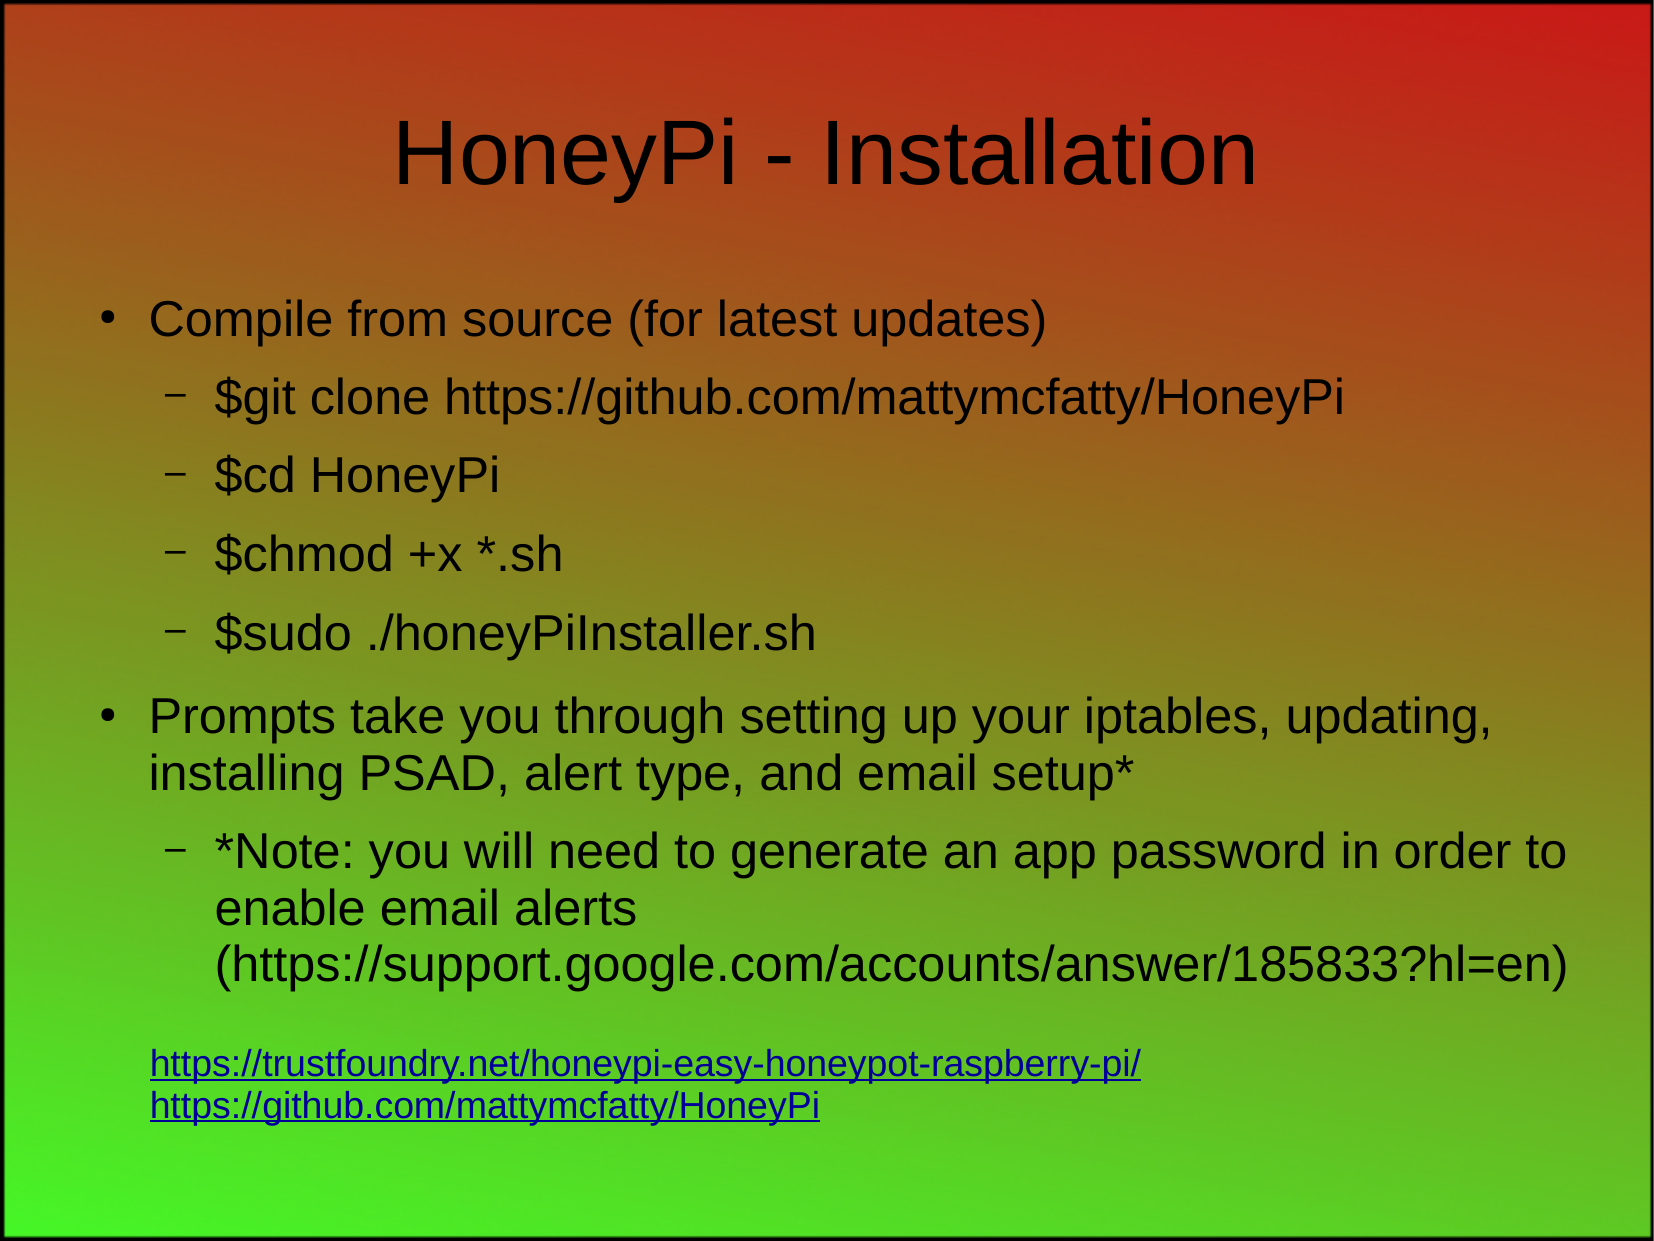

# HoneyPi - Installation
Compile from source (for latest updates)
$git clone https://github.com/mattymcfatty/HoneyPi
$cd HoneyPi
$chmod +x *.sh
$sudo ./honeyPiInstaller.sh
Prompts take you through setting up your iptables, updating, installing PSAD, alert type, and email setup*
*Note: you will need to generate an app password in order to enable email alerts (https://support.google.com/accounts/answer/185833?hl=en)
https://trustfoundry.net/honeypi-easy-honeypot-raspberry-pi/https://github.com/mattymcfatty/HoneyPi